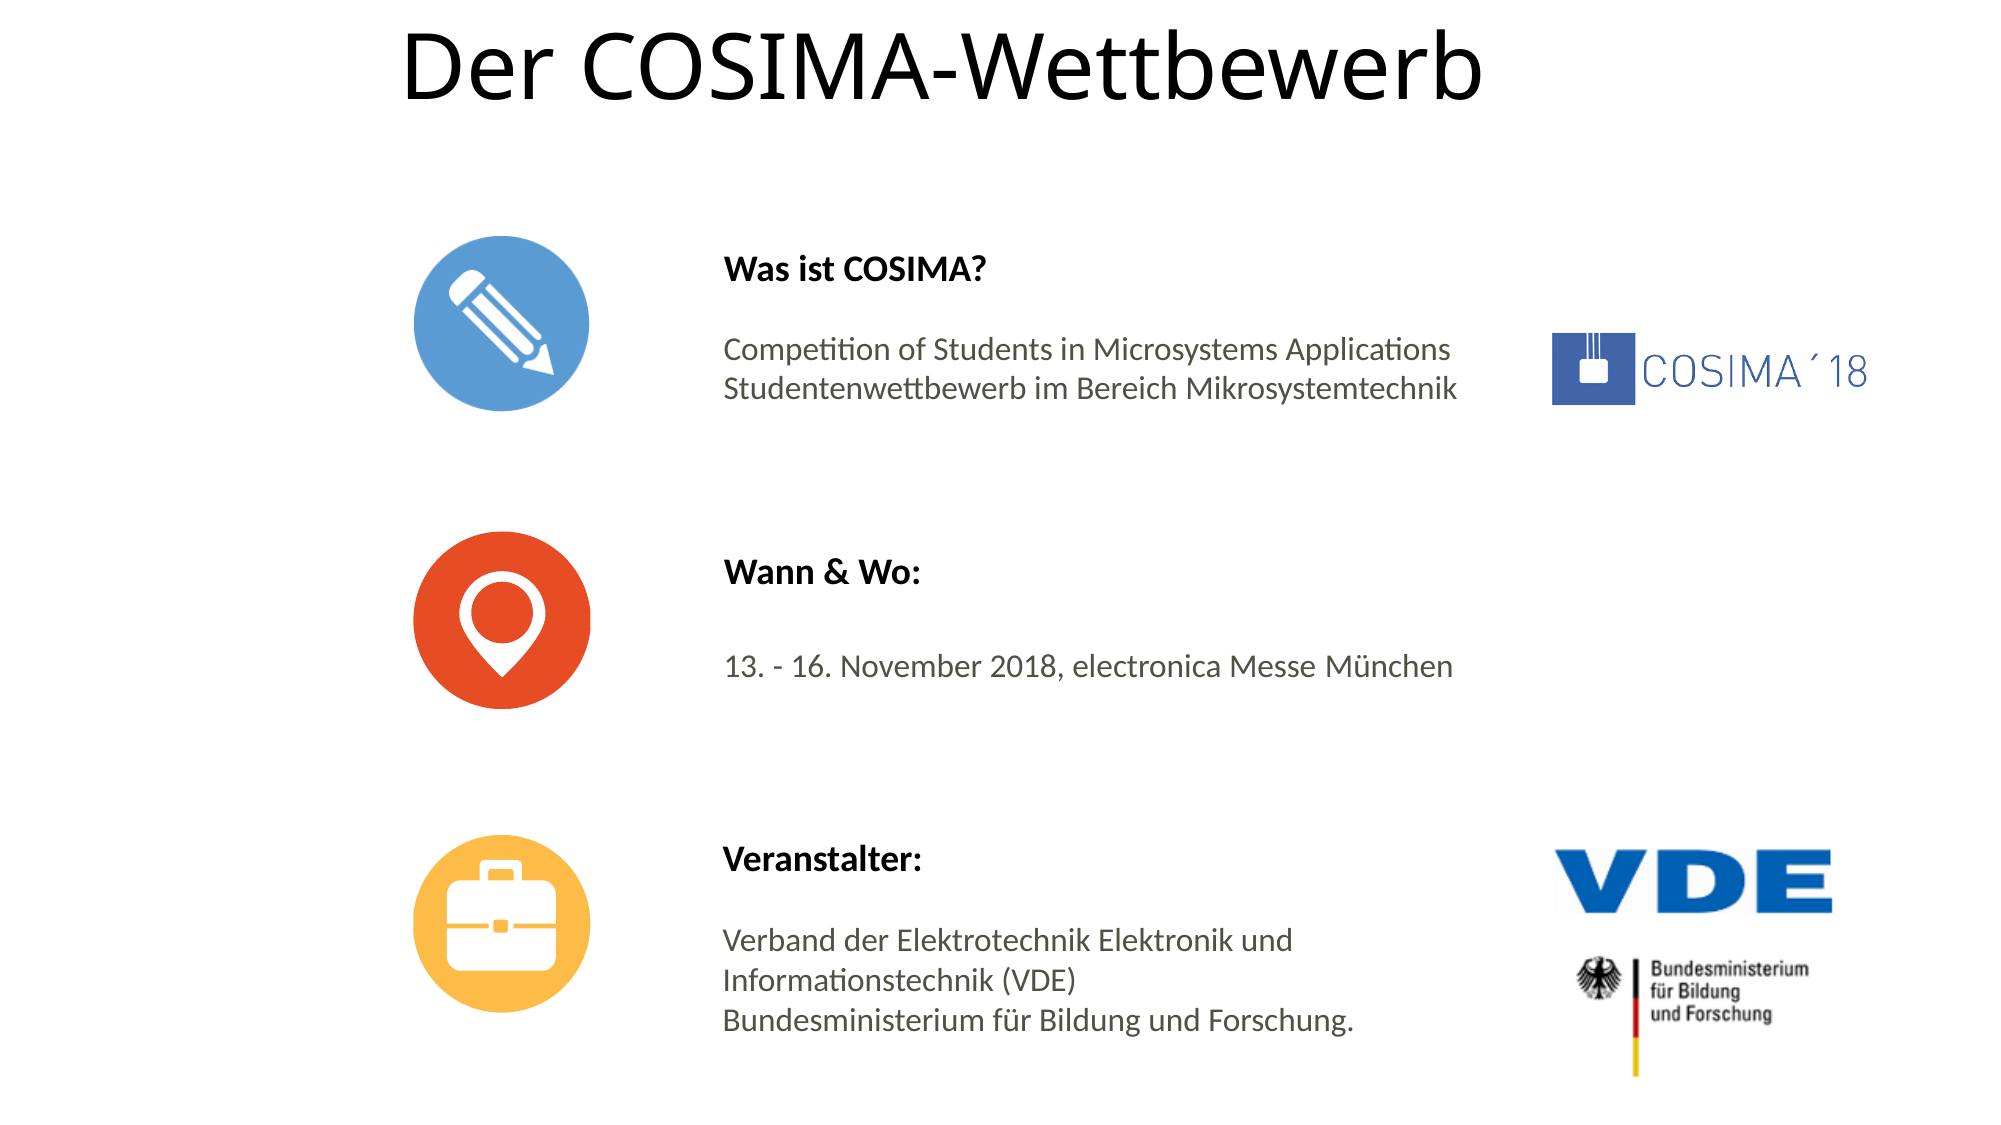

# Der COSIMA-Wettbewerb
Was ist COSIMA?
Competition of Students in Microsystems Applications
Studentenwettbewerb im Bereich Mikrosystemtechnik
Wann & Wo:
13. - 16. November 2018, electronica Messe München
Veranstalter:
Verband der Elektrotechnik Elektronik und Informationstechnik (VDE)
Bundesministerium für Bildung und Forschung.